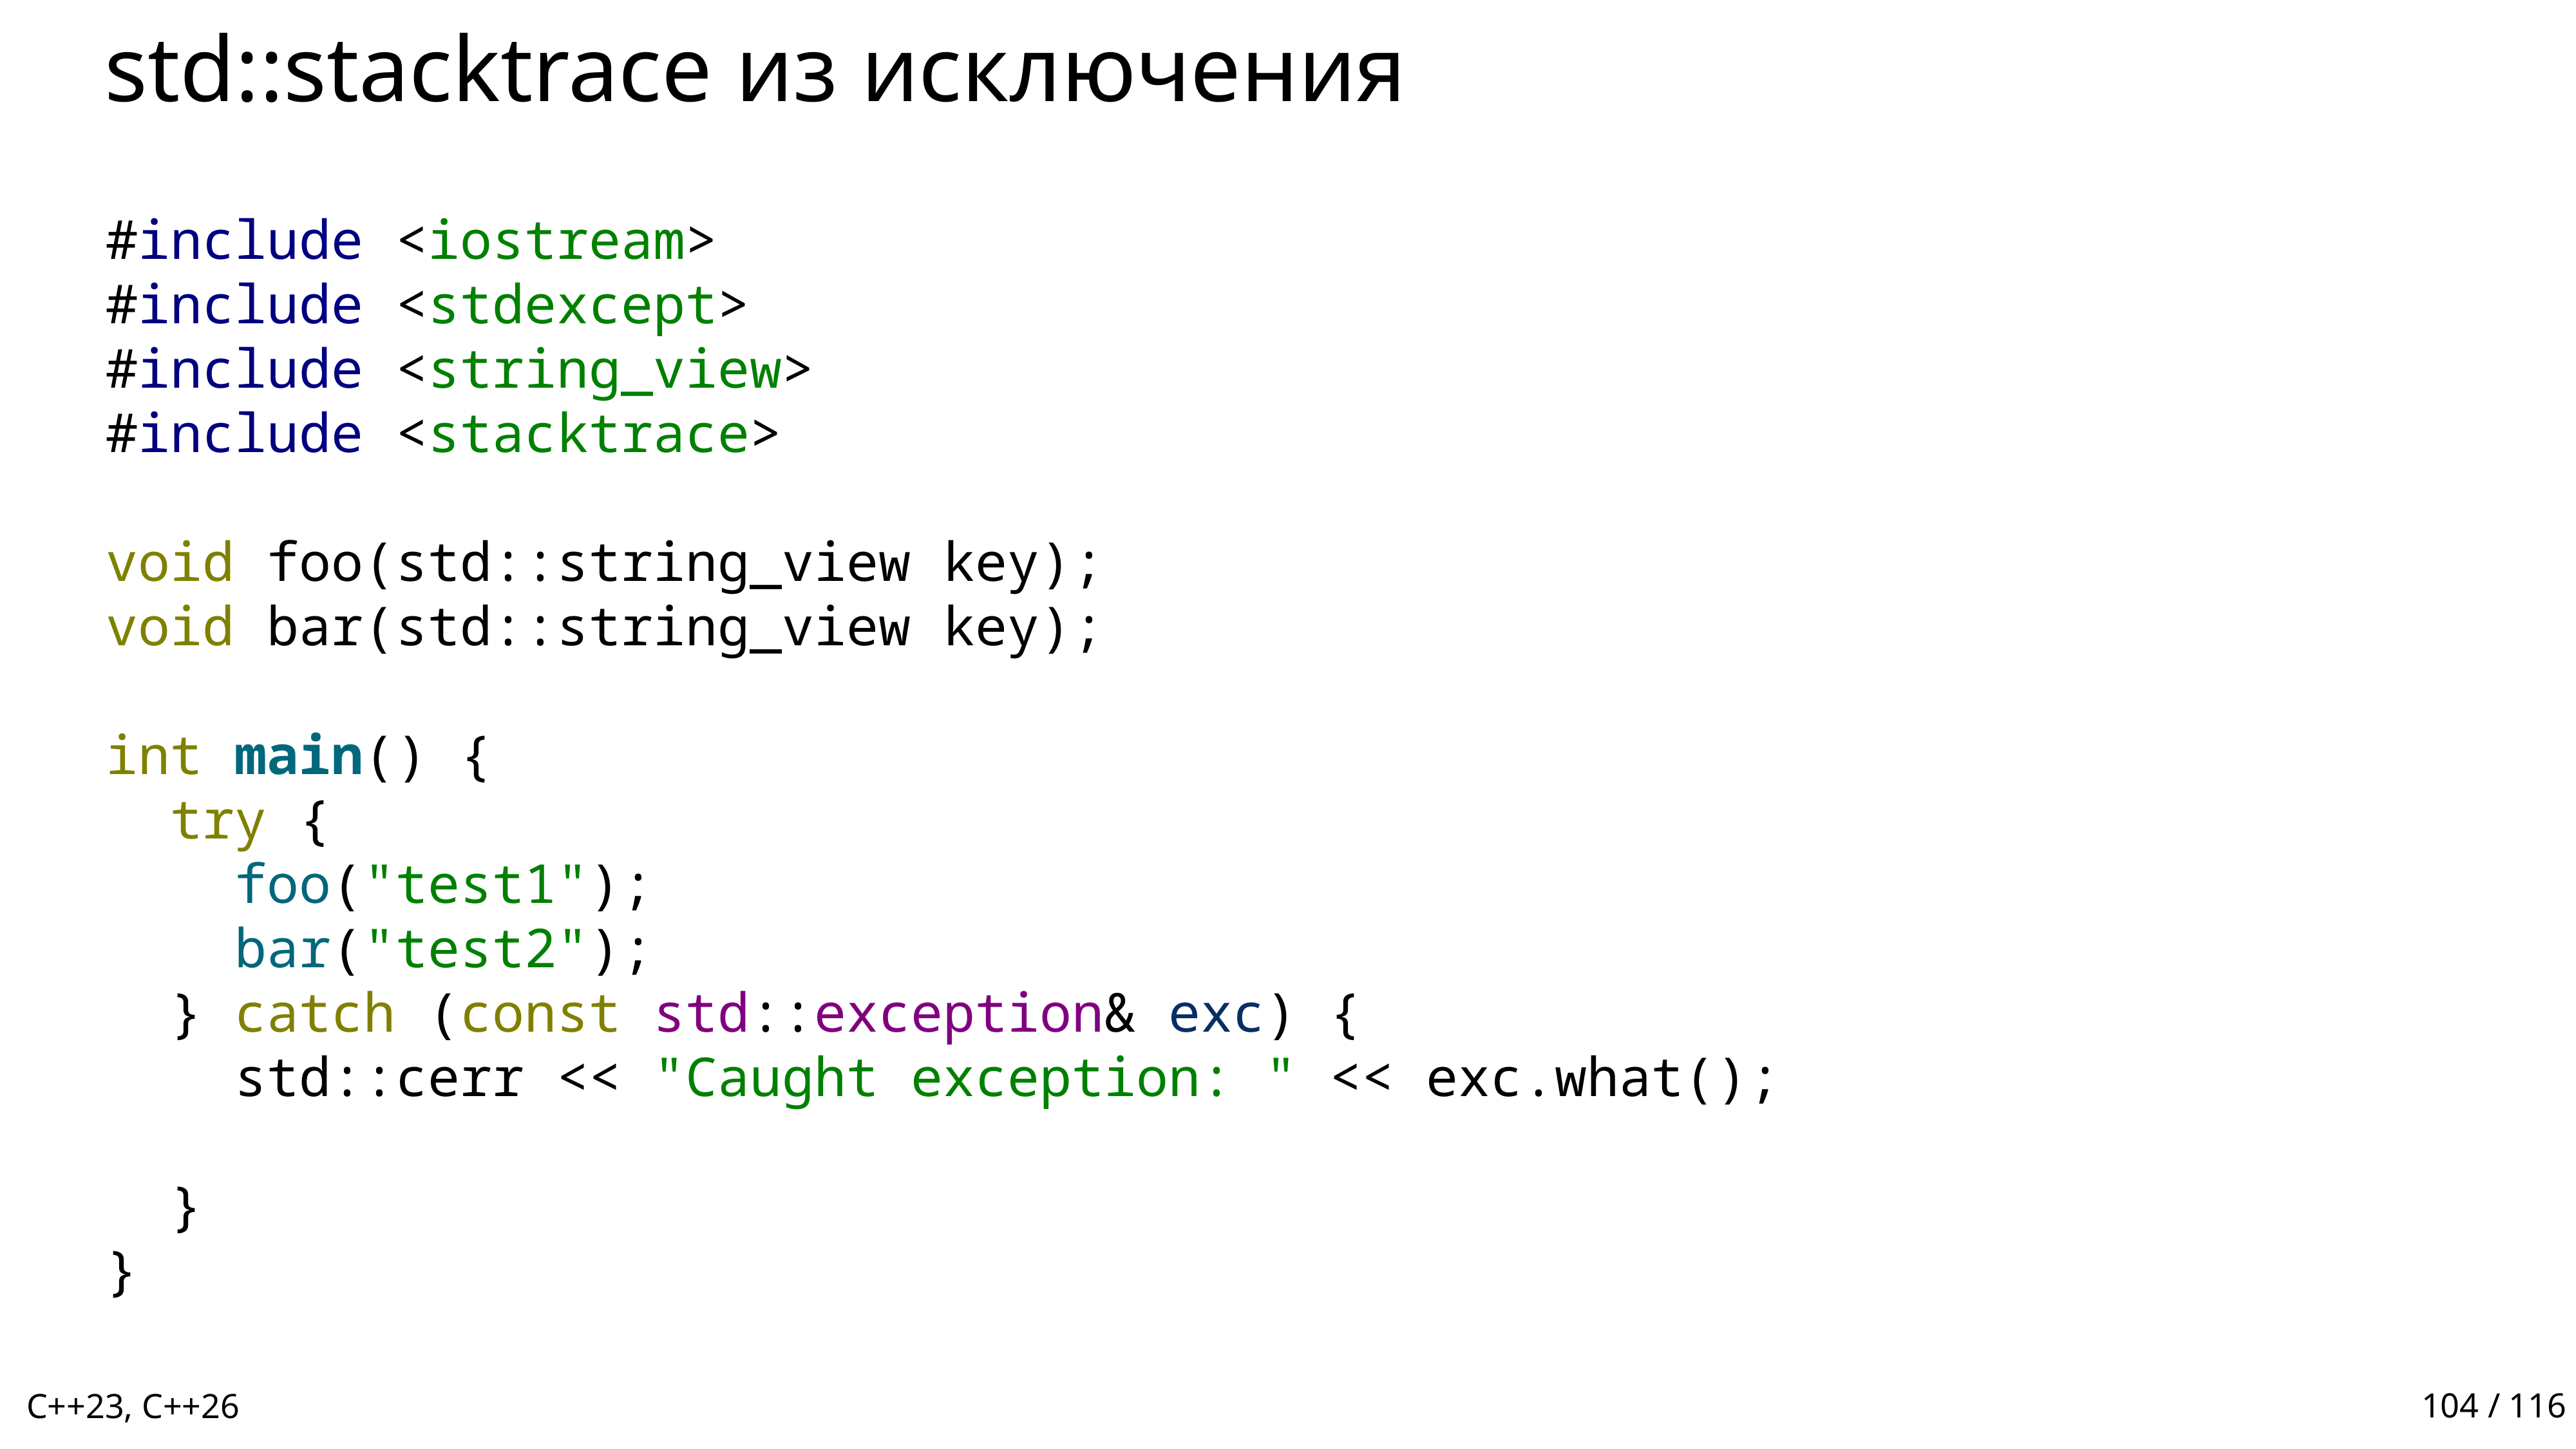

std::stacktrace из исключения
# #include <iostream>
#include <stdexcept>
#include <string_view>
#include <stacktrace>
void foo(std::string_view key);
void bar(std::string_view key);
int main() {
 try {
 foo("test1");
 bar("test2");
 } catch (const std::exception& exc) {
 std::cerr << "Caught exception: " << exc.what();
 }
}
C++23, C++26